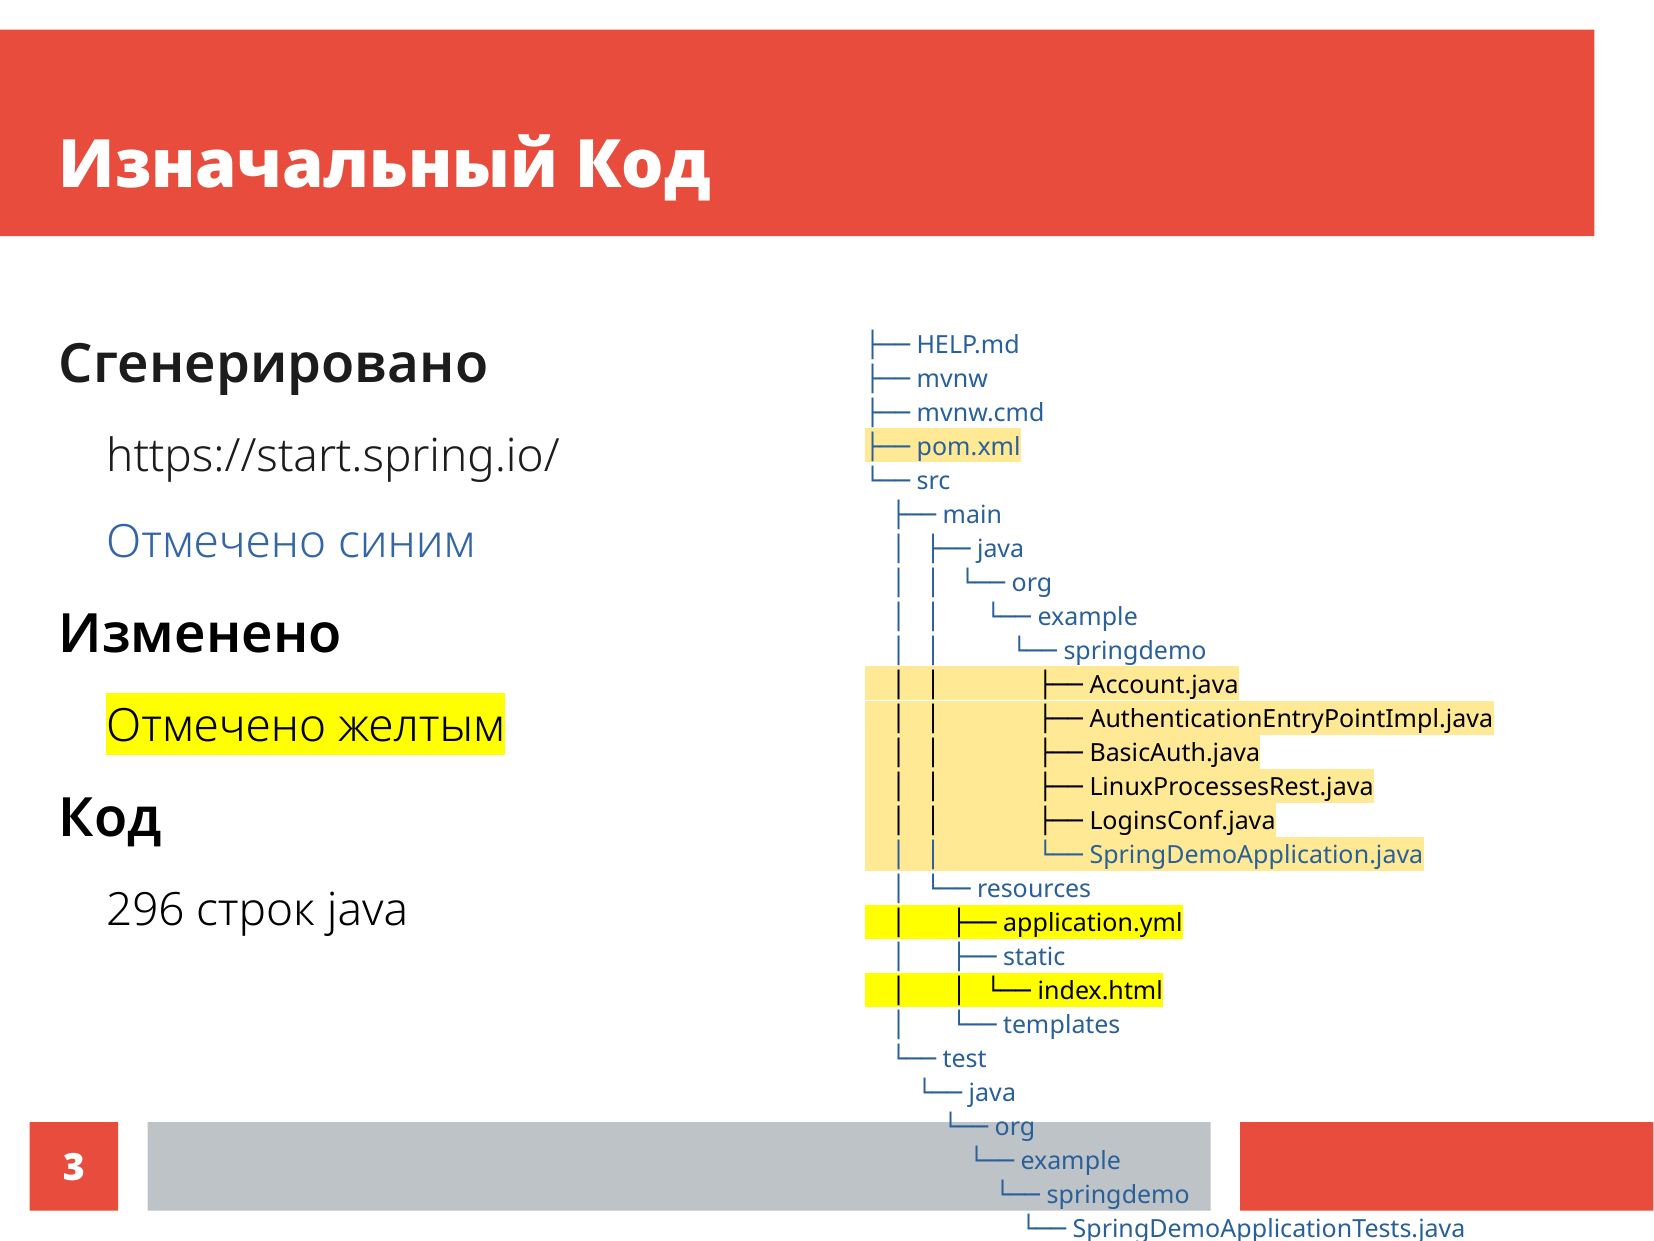

# Изначальный Код
├── HELP.md
├── mvnw
├── mvnw.cmd
├── pom.xml
└── src
 ├── main
 │   ├── java
 │   │   └── org
 │   │   └── example
 │   │   └── springdemo
 │   │   ├── Account.java
 │   │   ├── AuthenticationEntryPointImpl.java
 │   │   ├── BasicAuth.java
 │   │   ├── LinuxProcessesRest.java
 │   │   ├── LoginsConf.java
 │   │   └── SpringDemoApplication.java
 │   └── resources
 │   ├── application.yml
 │   ├── static
 │   │   └── index.html
 │   └── templates
 └── test
 └── java
 └── org
 └── example
 └── springdemo
 └── SpringDemoApplicationTests.java
Сгенерировано
https://start.spring.io/
Отмечено синим
Изменено
Отмечено желтым
Код
296 строк java
3